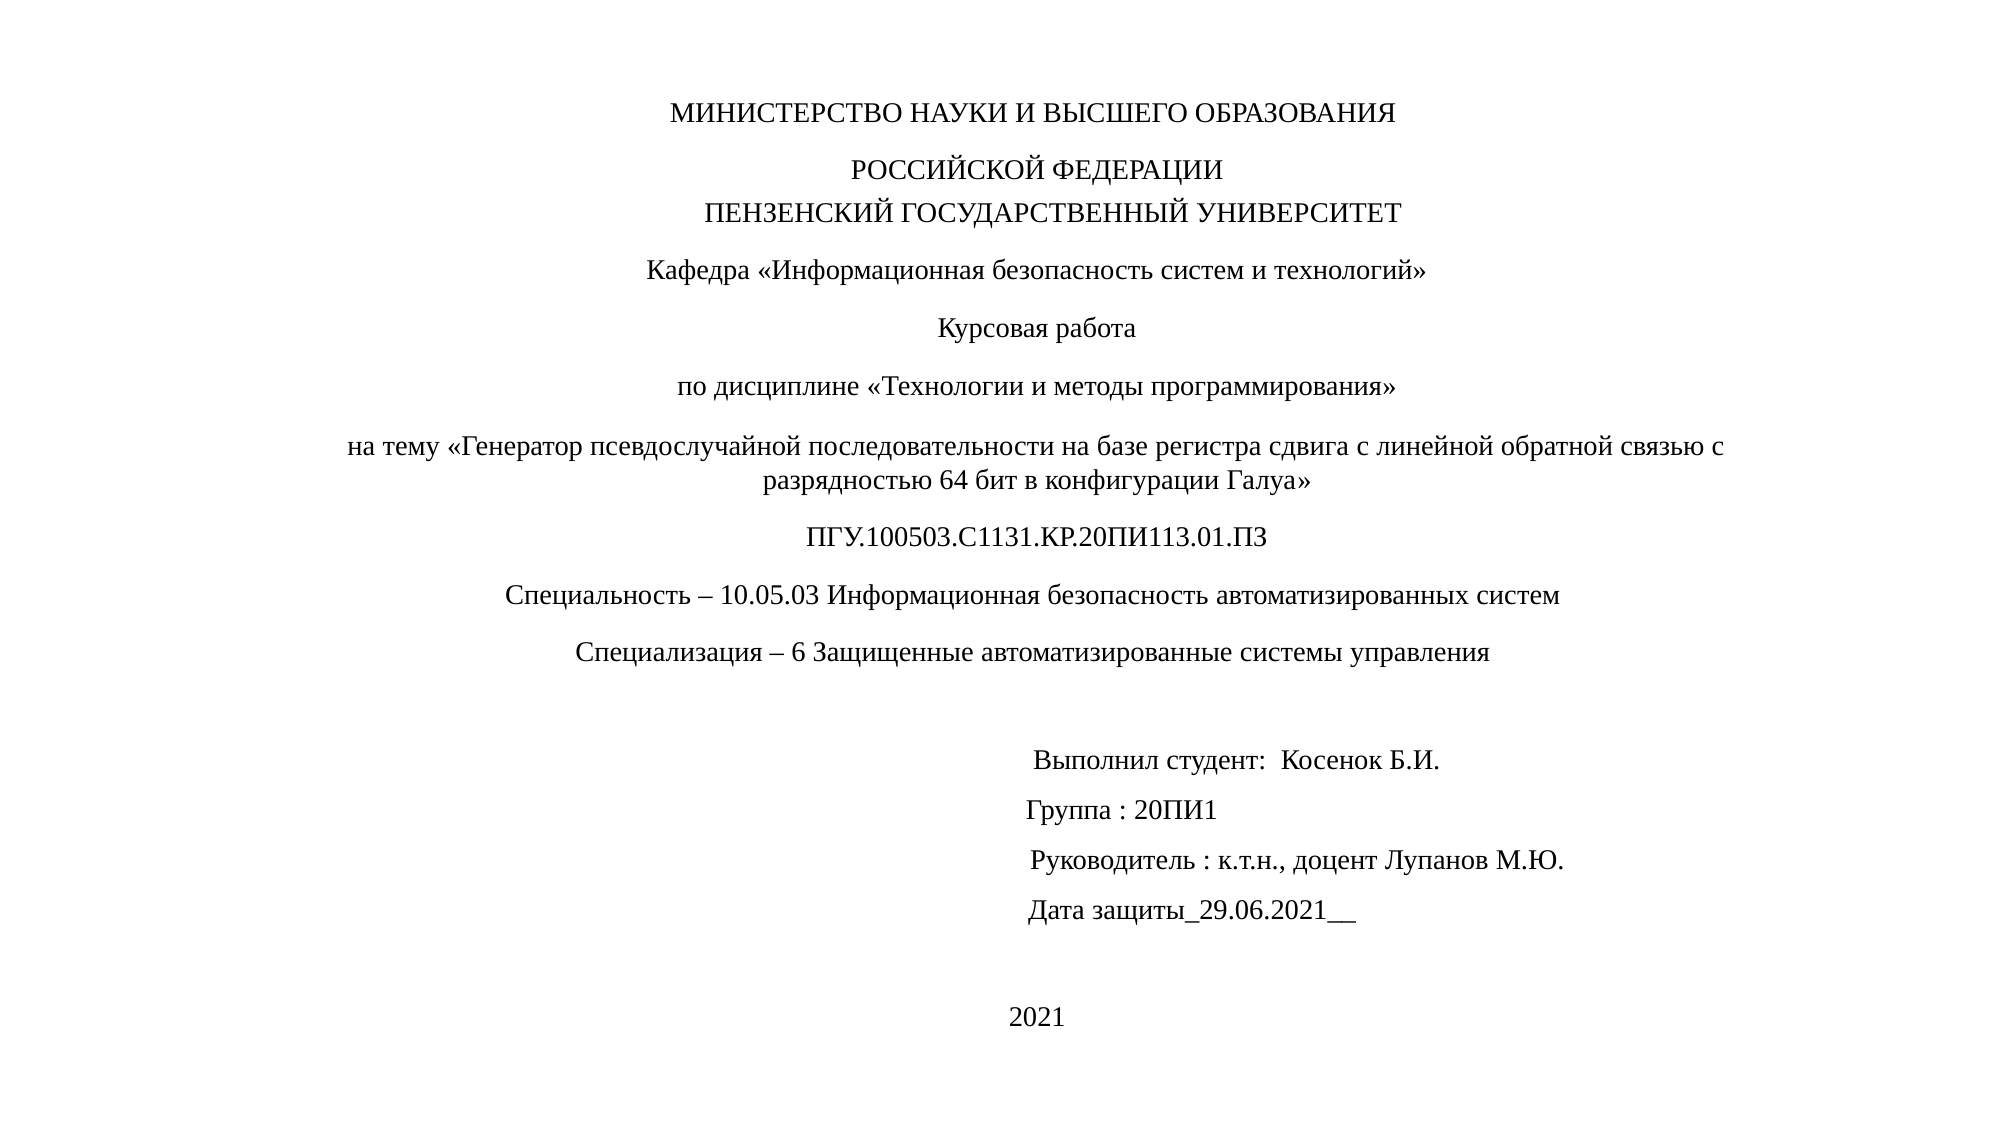

# МИНИСТЕРСТВО НАУКИ И ВЫСШЕГО ОБРАЗОВАНИЯ
РОССИЙСКОЙ ФЕДЕРАЦИИ
 ПЕНЗЕНСКИЙ ГОСУДАРСТВЕННЫЙ УНИВЕРСИТЕТ
Кафедра «Информационная безопасность систем и технологий»
Курсовая работа
по дисциплине «Технологии и методы программирования»
на тему «Генератор псевдослучайной последовательности на базе регистра сдвига с линейной обратной связью с разрядностью 64 бит в конфигурации Галуа»
ПГУ.100503.С1131.КР.20ПИ113.01.ПЗ
Специальность – 10.05.03 Информационная безопасность автоматизированных систем
Специализация – 6 Защищенные автоматизированные системы управления
 			 Выполнил студент: Косенок Б.И.
			 	 Группа : 20ПИ1
 Руководитель : к.т.н., доцент Лупанов М.Ю.
				 				 Дата защиты_29.06.2021__
2021